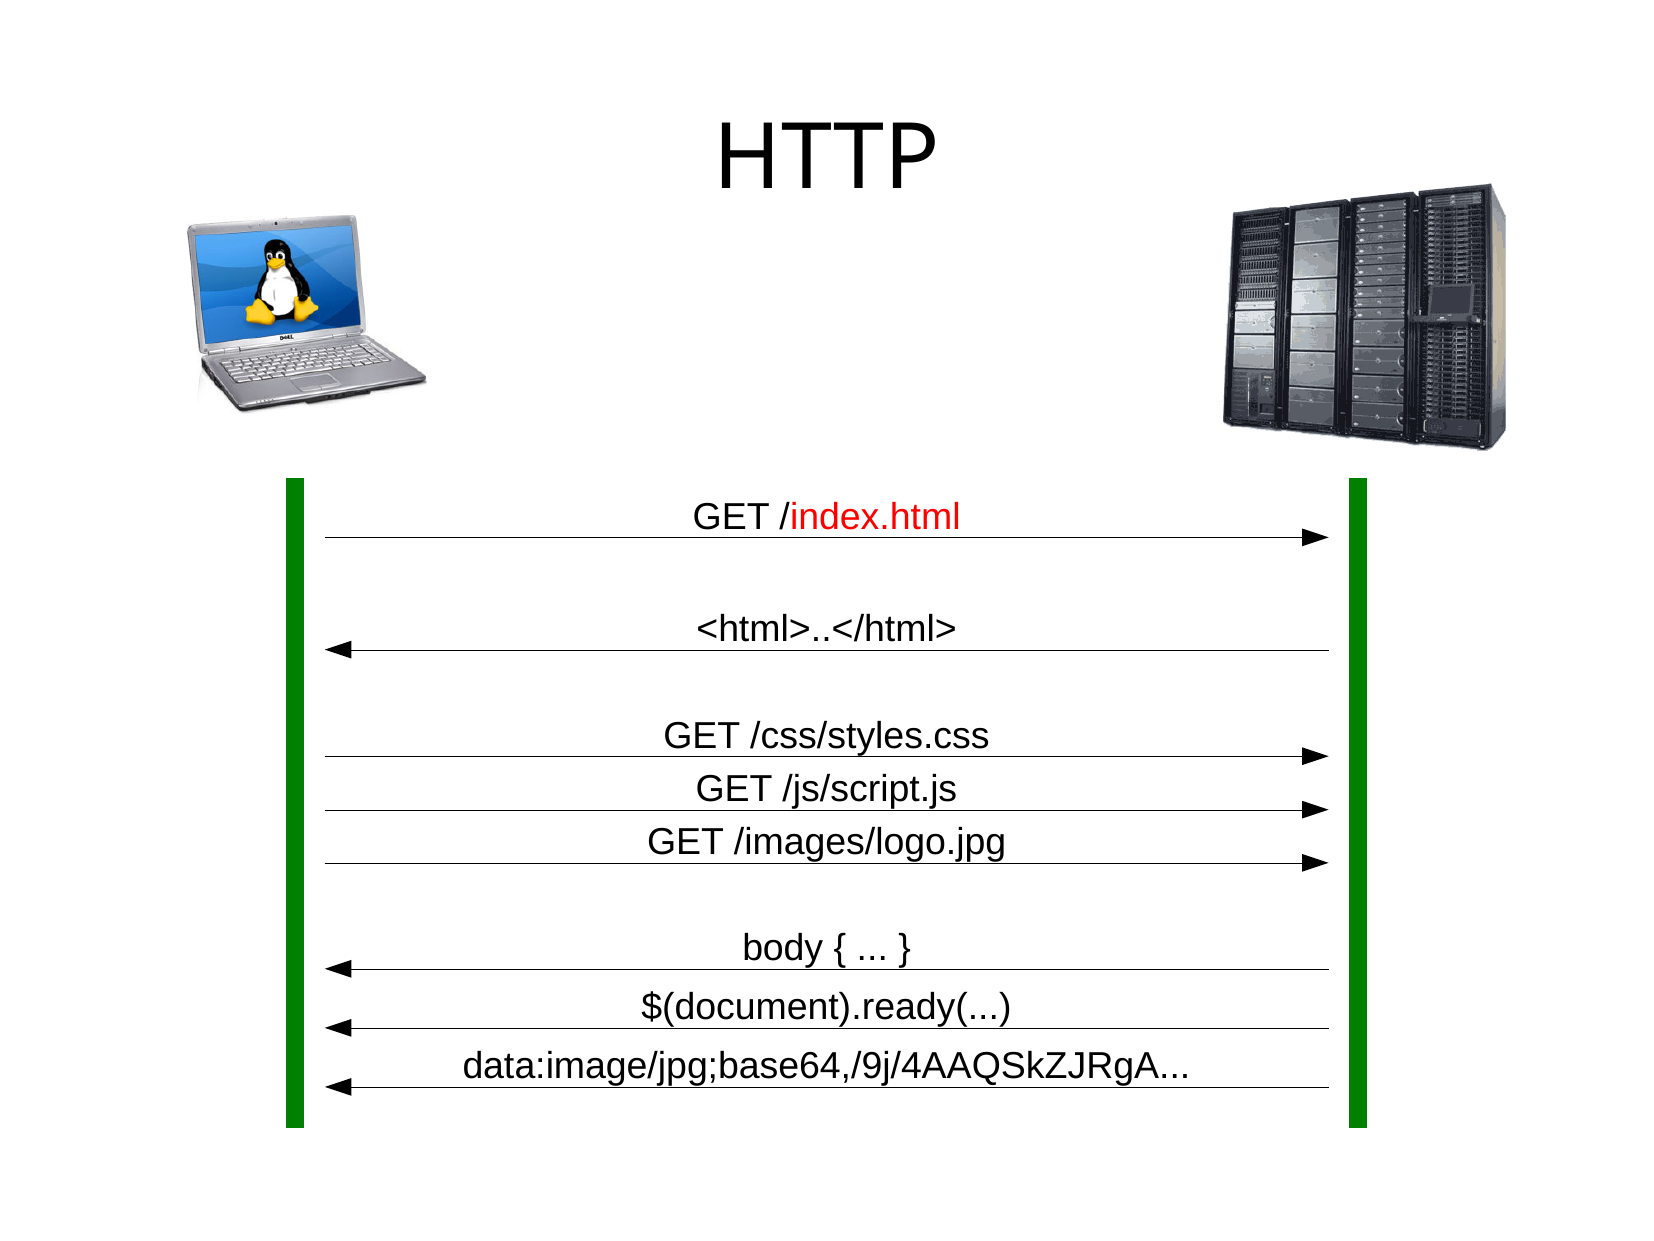

# HTTP
GET /index.html
<html>..</html>
GET /css/styles.css
GET /js/script.js
GET /images/logo.jpg
body { ... }
$(document).ready(...)
data:image/jpg;base64,/9j/4AAQSkZJRgA...